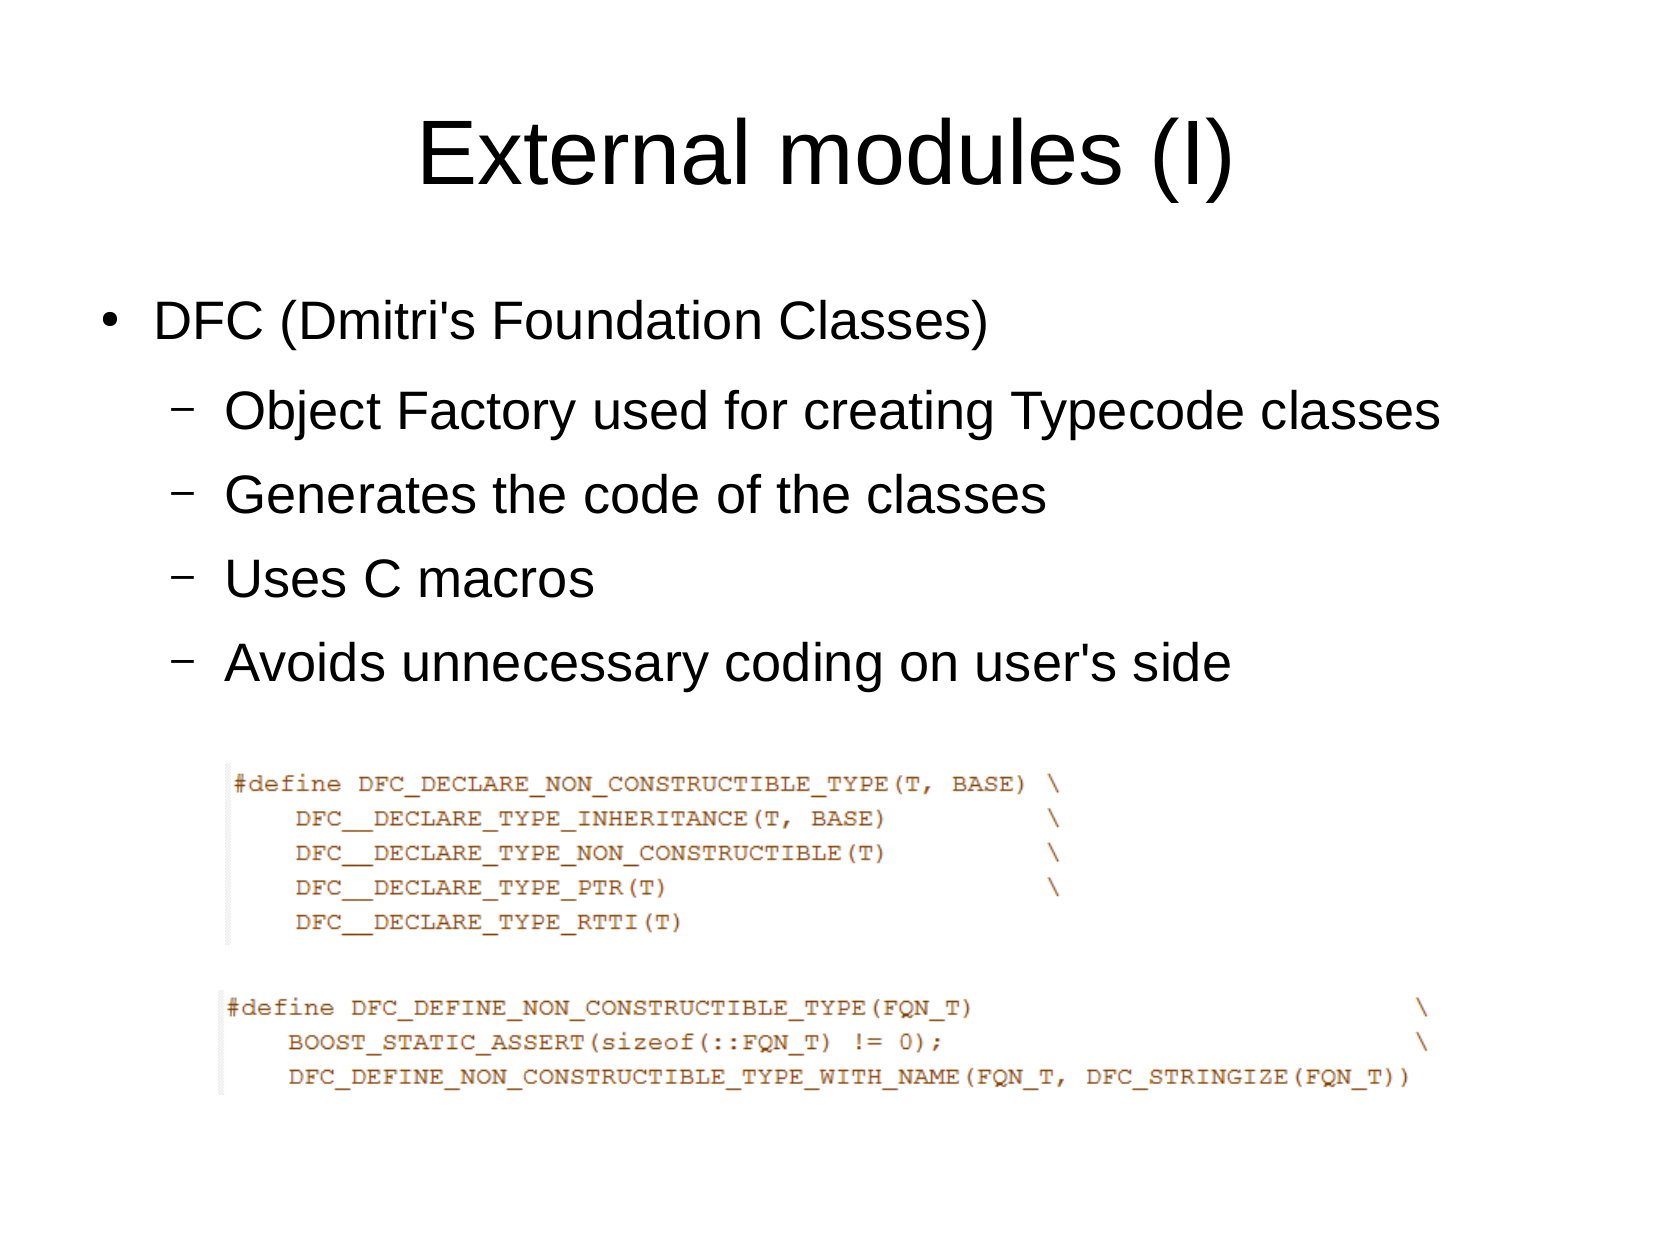

# External modules (I)
DFC (Dmitri's Foundation Classes)
Object Factory used for creating Typecode classes
Generates the code of the classes
Uses C macros
Avoids unnecessary coding on user's side